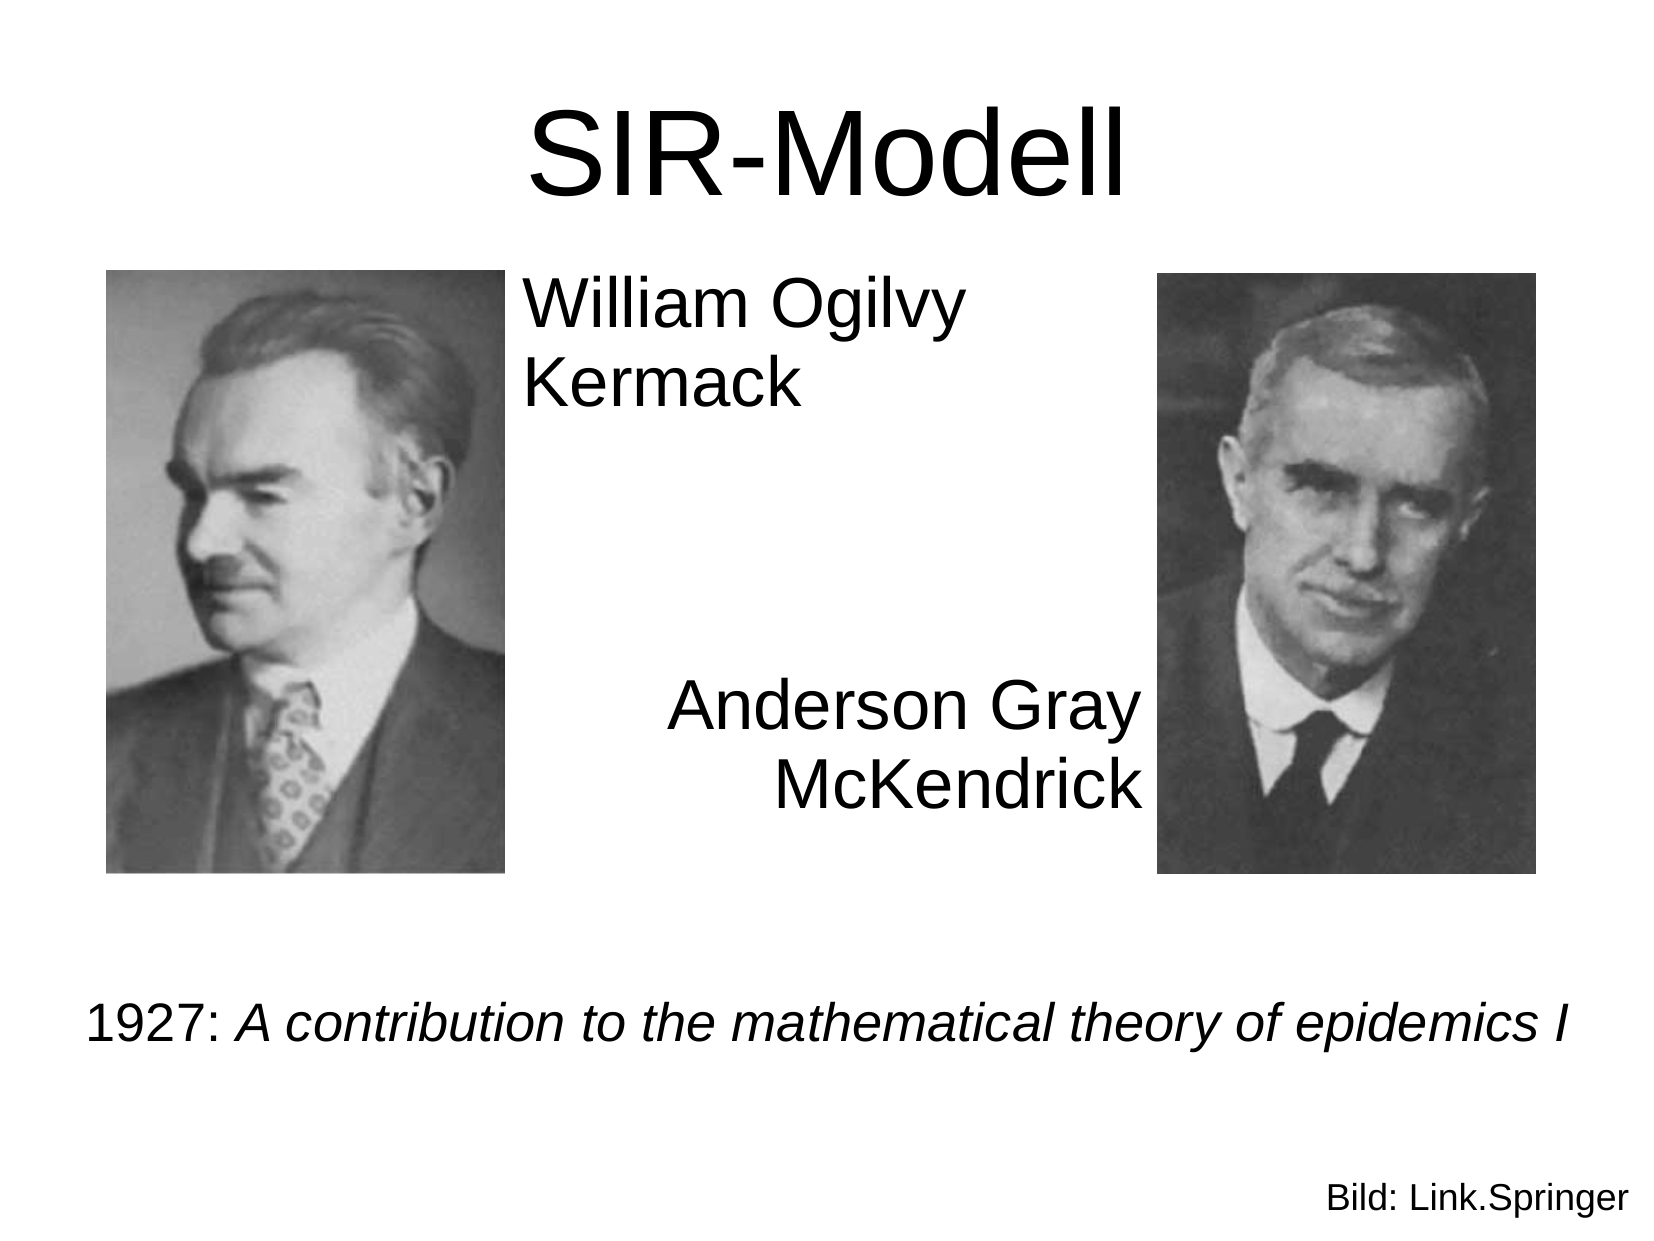

# SIR-Modell
William Ogilvy Kermack
Anderson Gray McKendrick
1927: A contribution to the mathematical theory of epidemics I
Bild: Link.Springer